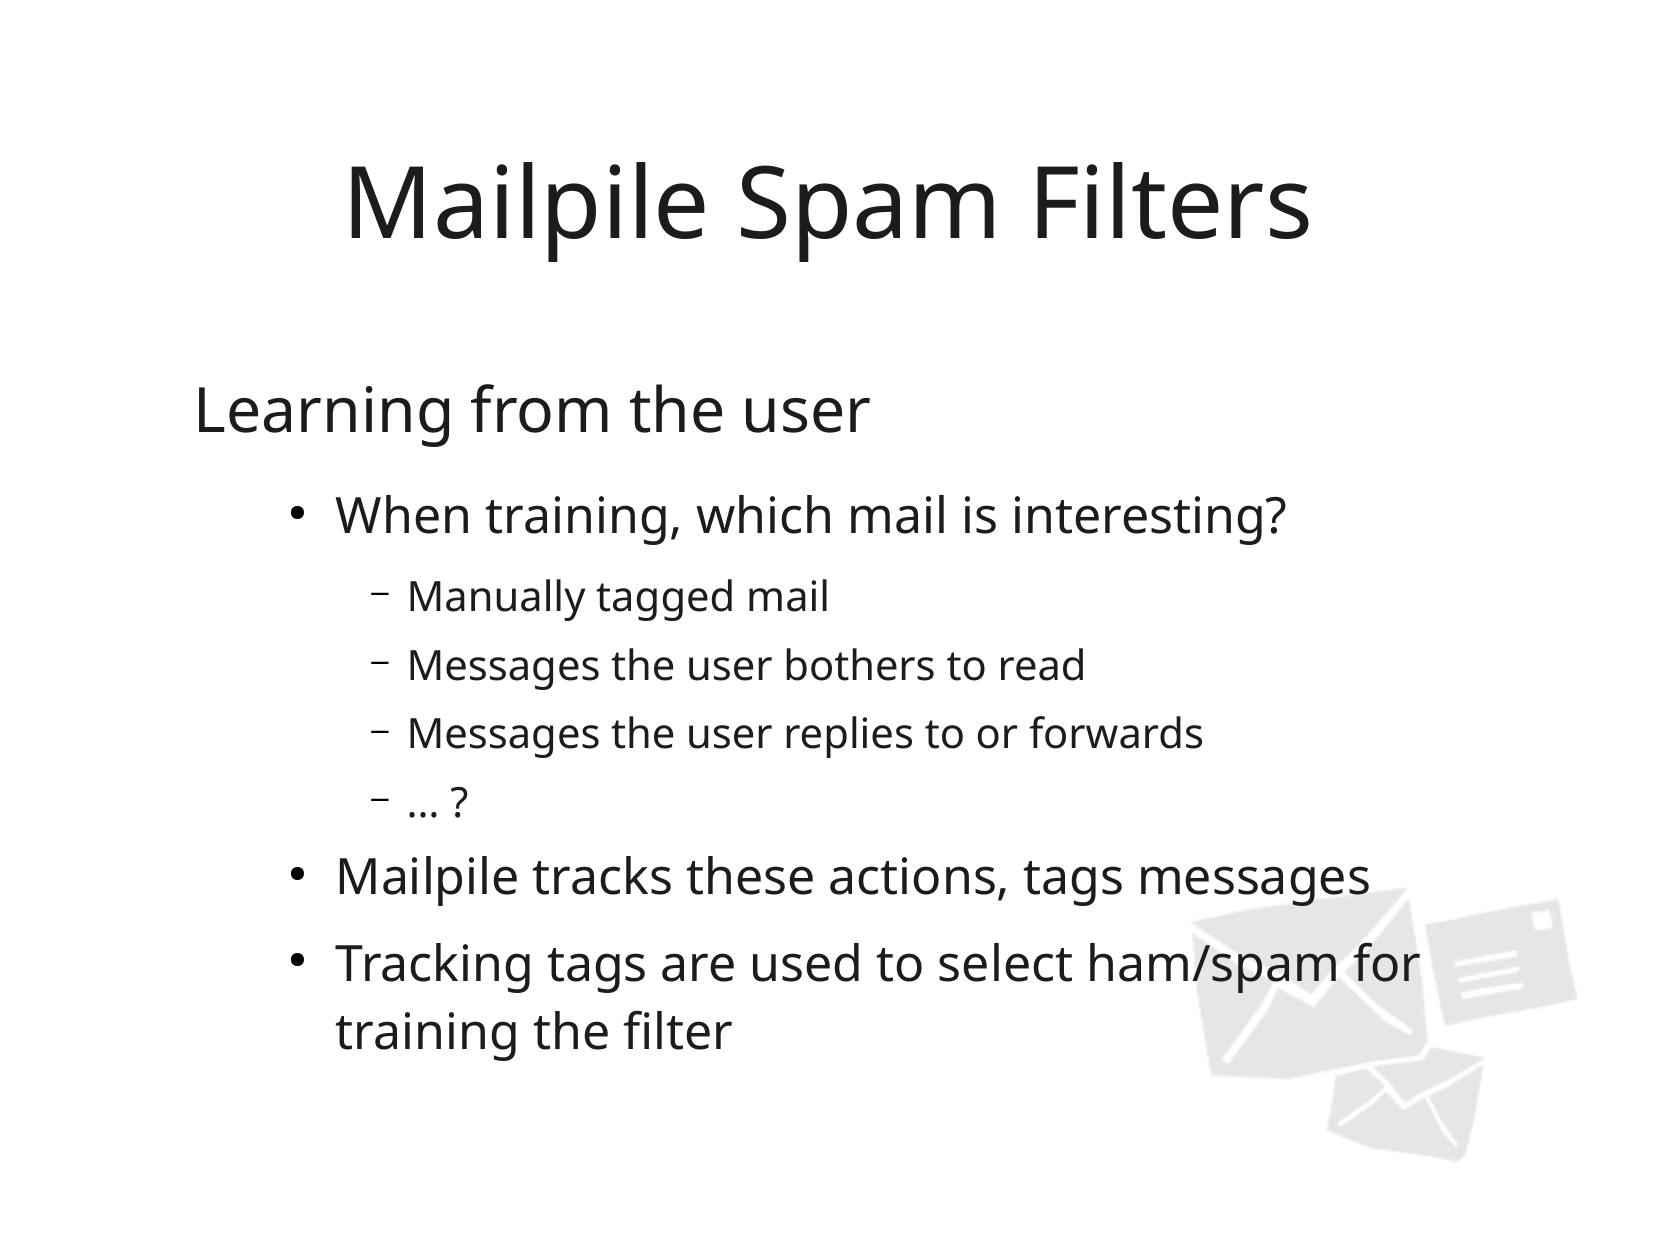

# Mailpile Spam Filters
Learning from the user
When training, which mail is interesting?
Manually tagged mail
Messages the user bothers to read
Messages the user replies to or forwards
… ?
Mailpile tracks these actions, tags messages
Tracking tags are used to select ham/spam for training the filter